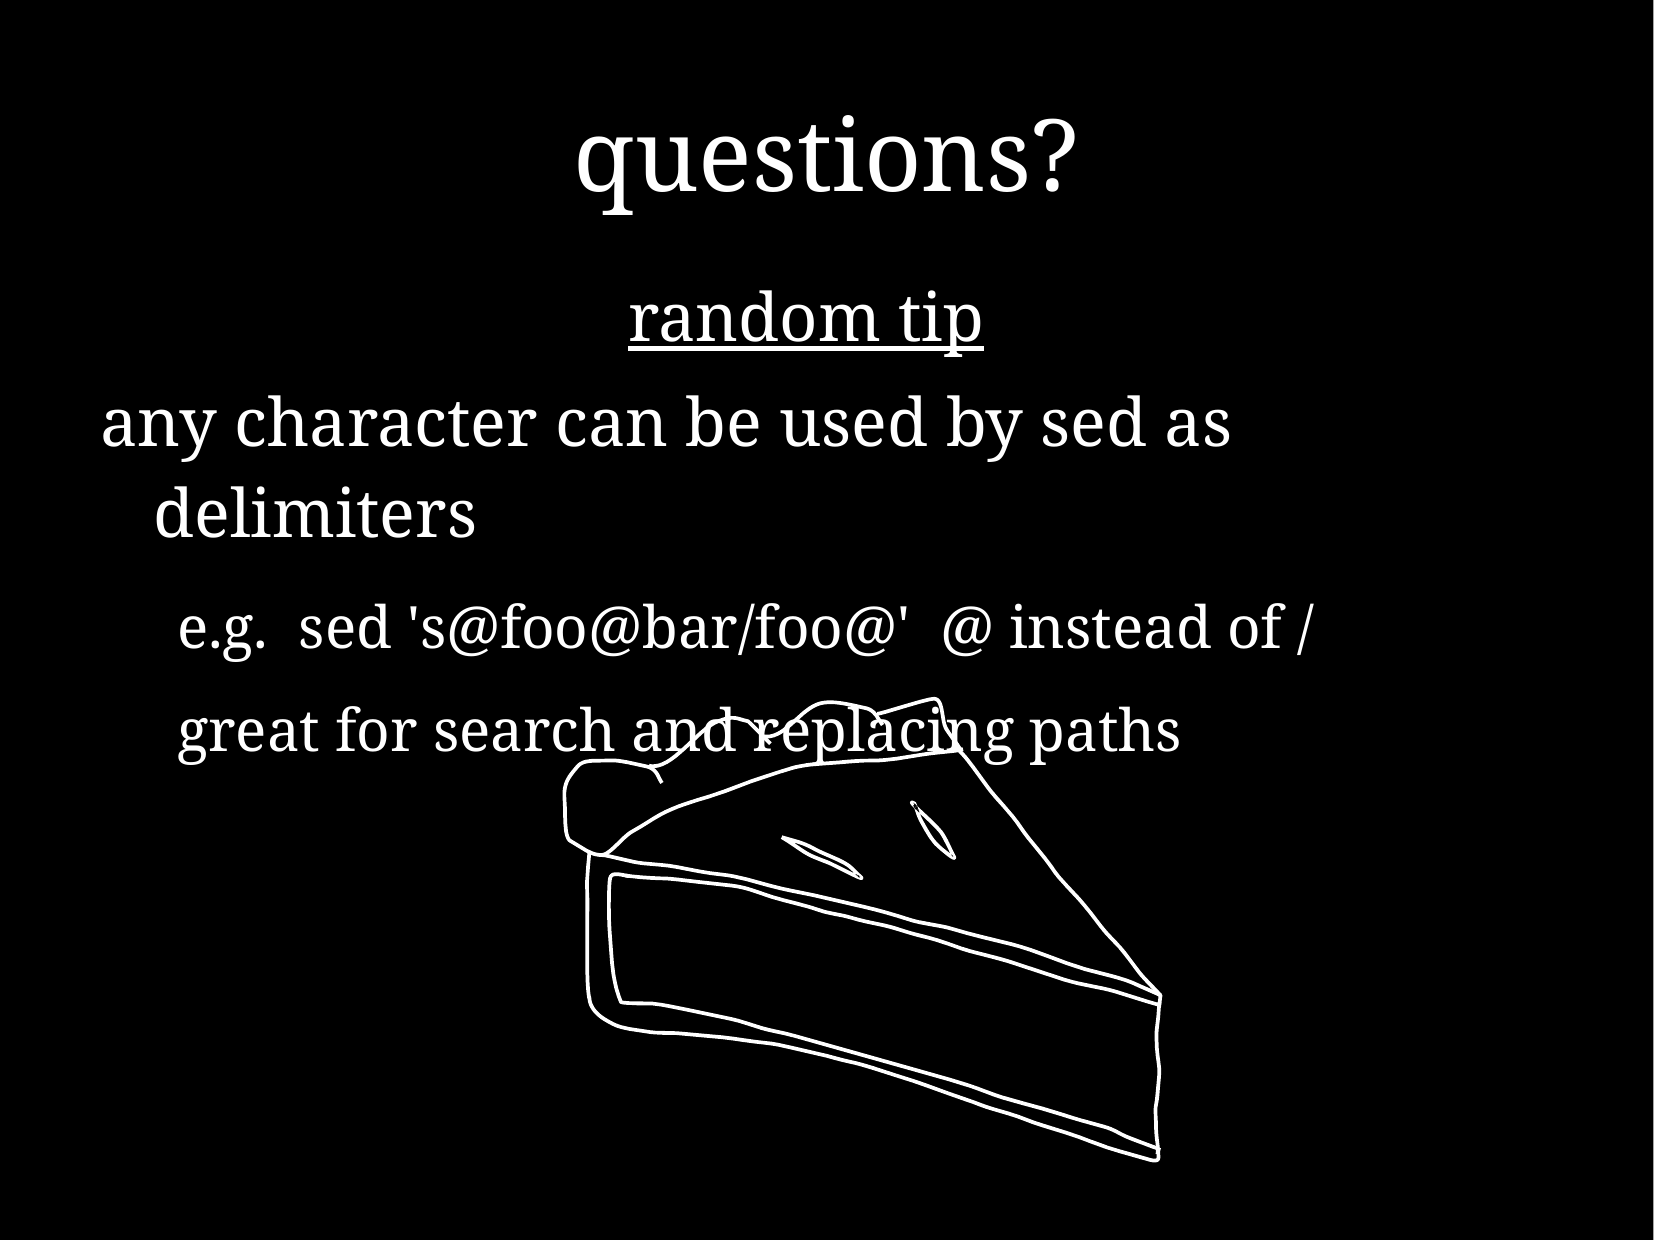

# questions?
random tip
any character can be used by sed as delimiters
e.g. sed 's@foo@bar/foo@' @ instead of /
great for search and replacing paths